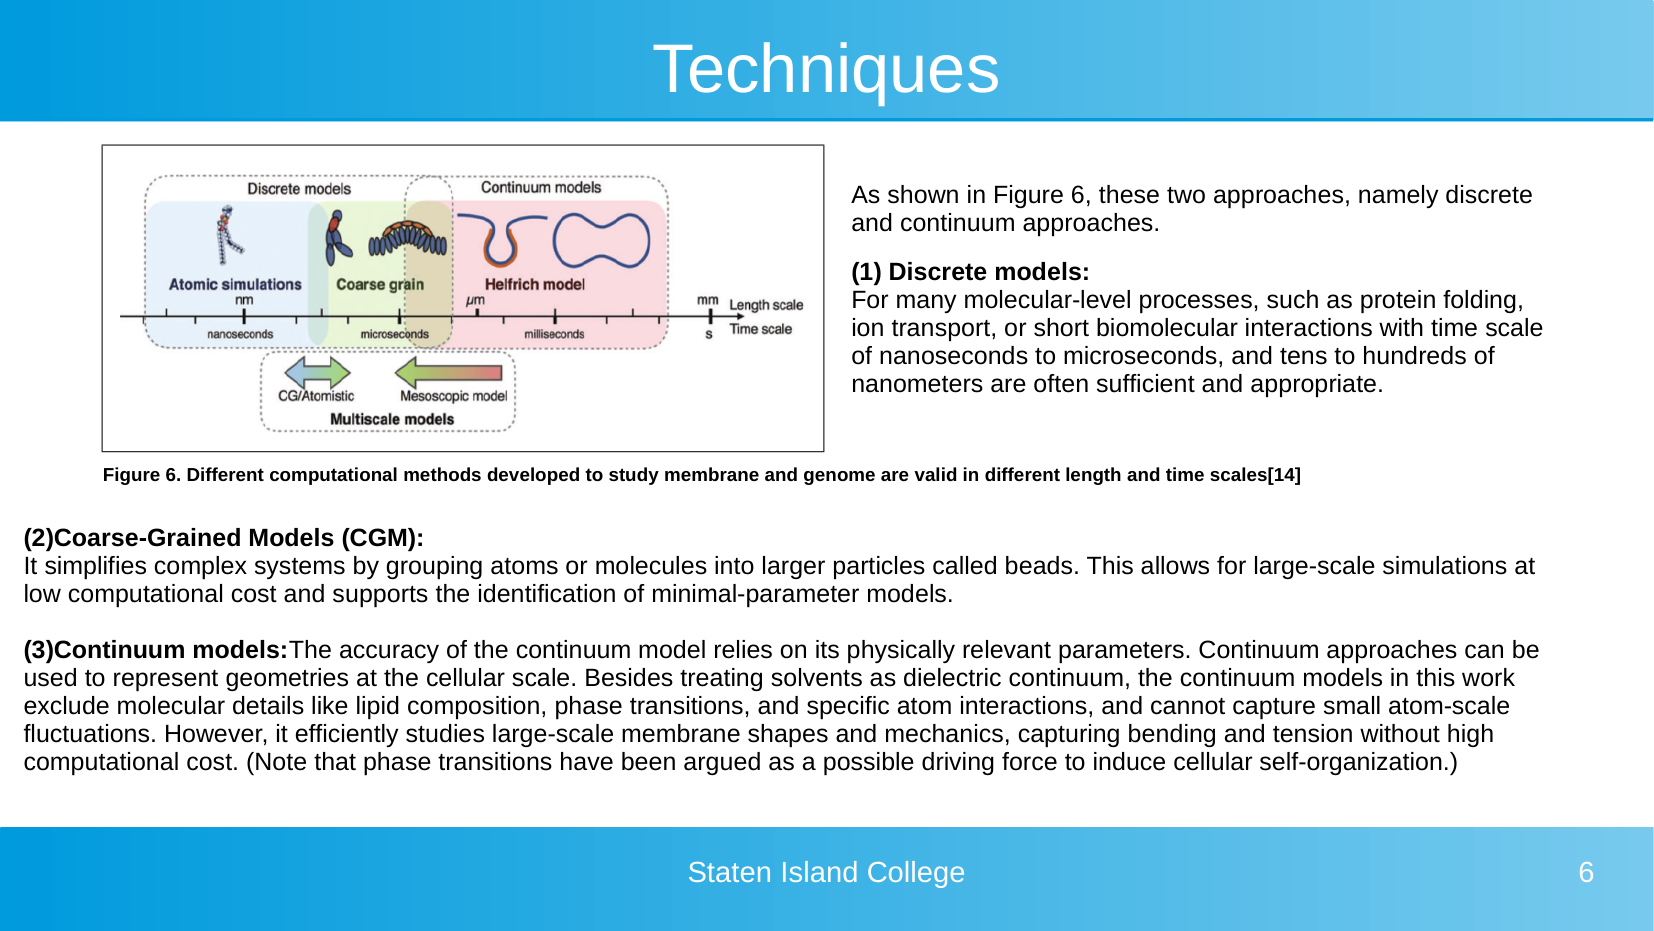

# Techniques
As shown in Figure 6, these two approaches, namely discrete and continuum approaches.
(1) Discrete models:
For many molecular-level processes, such as protein folding, ion transport, or short biomolecular interactions with time scale of nanoseconds to microseconds, and tens to hundreds of nanometers are often sufficient and appropriate.
Figure 6. Different computational methods developed to study membrane and genome are valid in different length and time scales[14]
(2)Coarse-Grained Models (CGM):
It simplifies complex systems by grouping atoms or molecules into larger particles called beads. This allows for large-scale simulations at low computational cost and supports the identification of minimal-parameter models.
(3)Continuum models:The accuracy of the continuum model relies on its physically relevant parameters. Continuum approaches can be used to represent geometries at the cellular scale. Besides treating solvents as dielectric continuum, the continuum models in this work exclude molecular details like lipid composition, phase transitions, and specific atom interactions, and cannot capture small atom-scale fluctuations. However, it efficiently studies large-scale membrane shapes and mechanics, capturing bending and tension without high computational cost. (Note that phase transitions have been argued as a possible driving force to induce cellular self-organization.)
Staten Island College
6